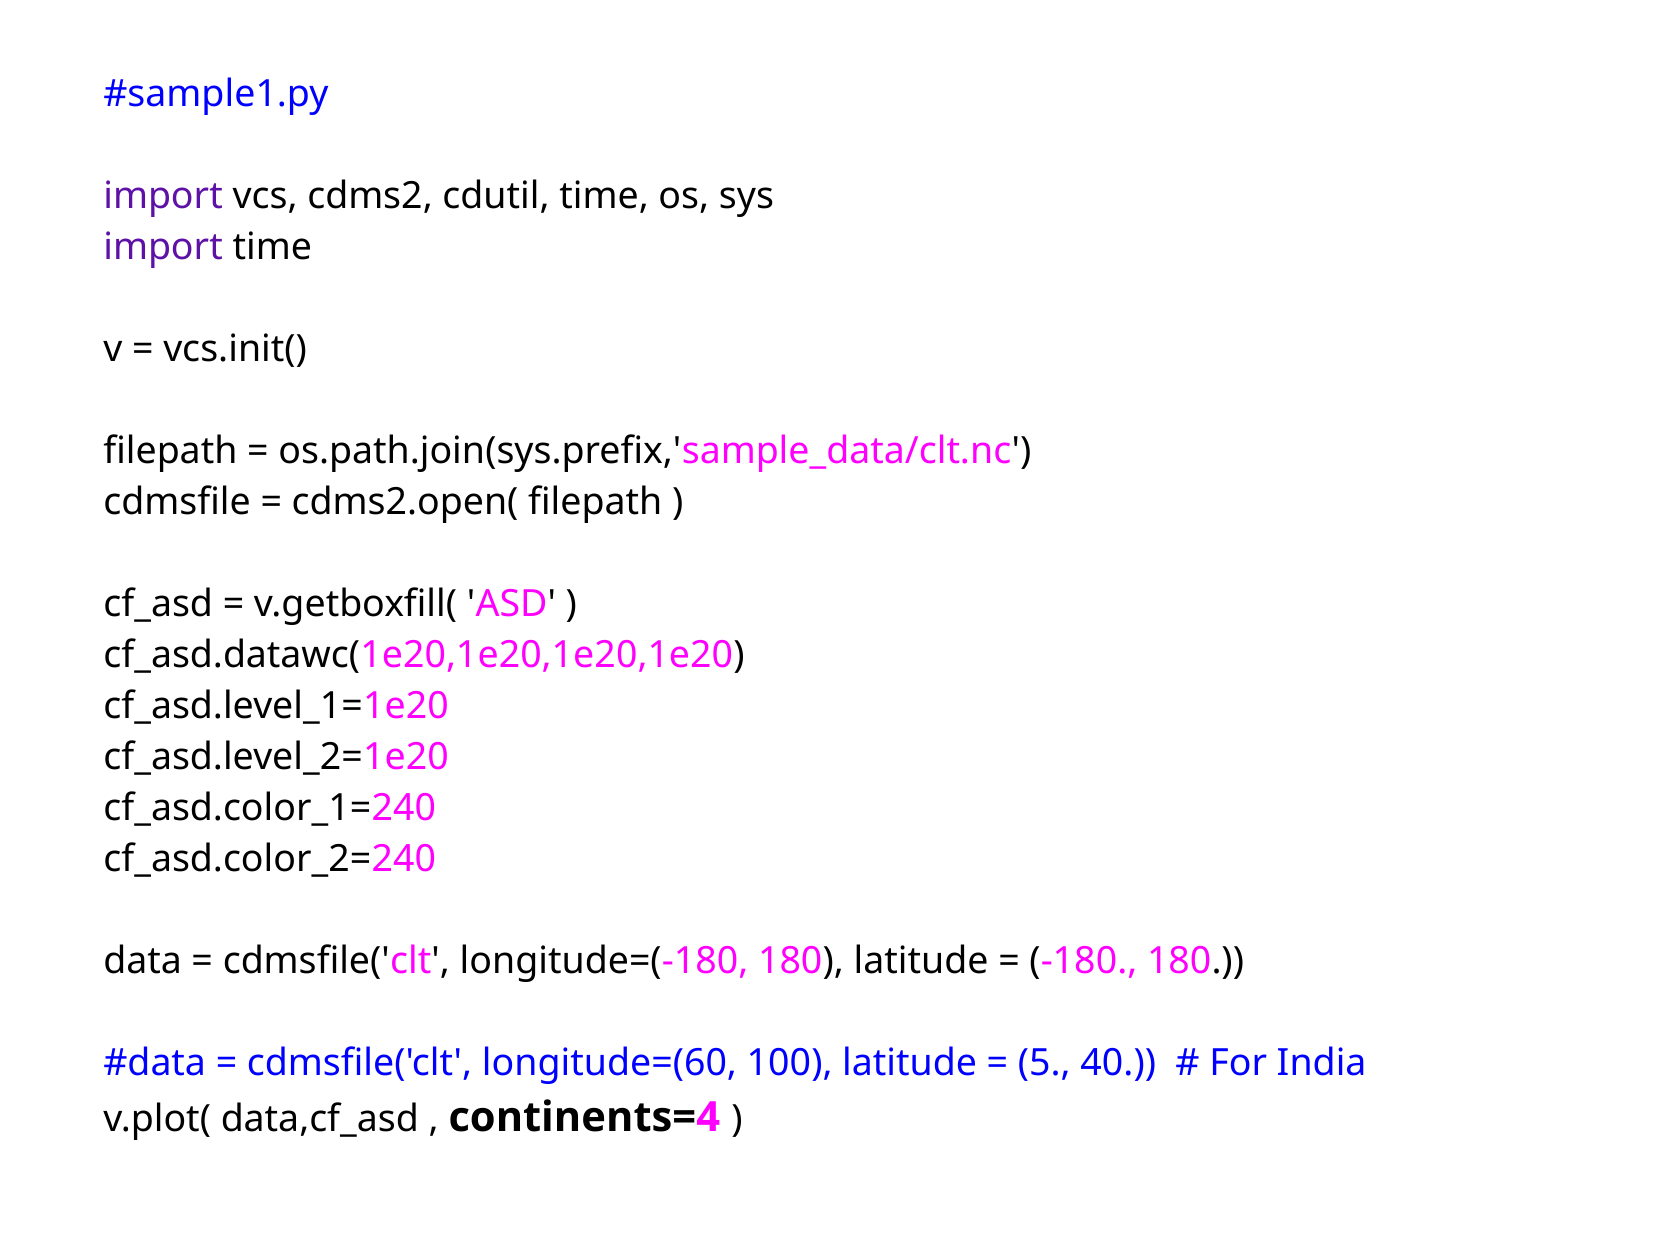

#sample1.py
import vcs, cdms2, cdutil, time, os, sys
import time
v = vcs.init()
filepath = os.path.join(sys.prefix,'sample_data/clt.nc')
cdmsfile = cdms2.open( filepath )
cf_asd = v.getboxfill( 'ASD' )
cf_asd.datawc(1e20,1e20,1e20,1e20)
cf_asd.level_1=1e20
cf_asd.level_2=1e20
cf_asd.color_1=240
cf_asd.color_2=240
data = cdmsfile('clt', longitude=(-180, 180), latitude = (-180., 180.))
#data = cdmsfile('clt', longitude=(60, 100), latitude = (5., 40.)) # For India
v.plot( data,cf_asd , continents=4 )